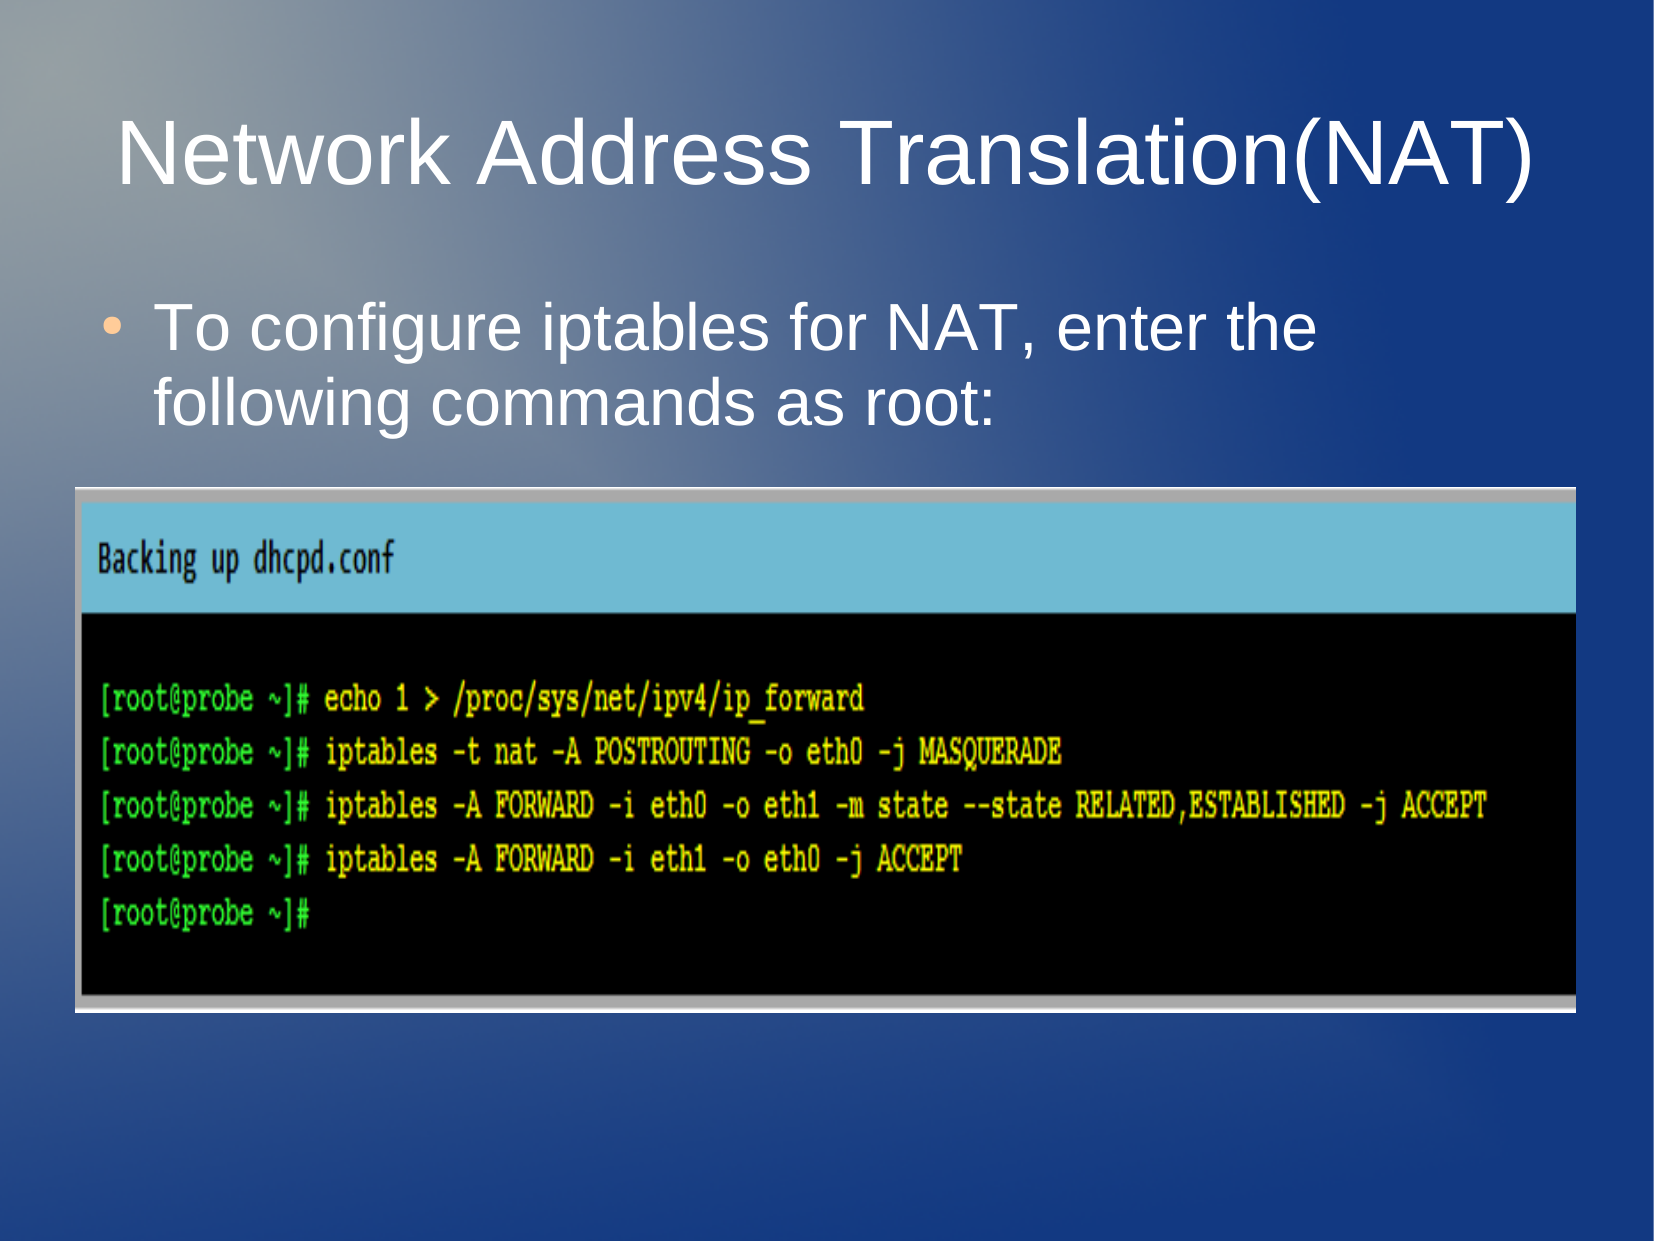

# Network Address Translation(NAT)
To configure iptables for NAT, enter the following commands as root: